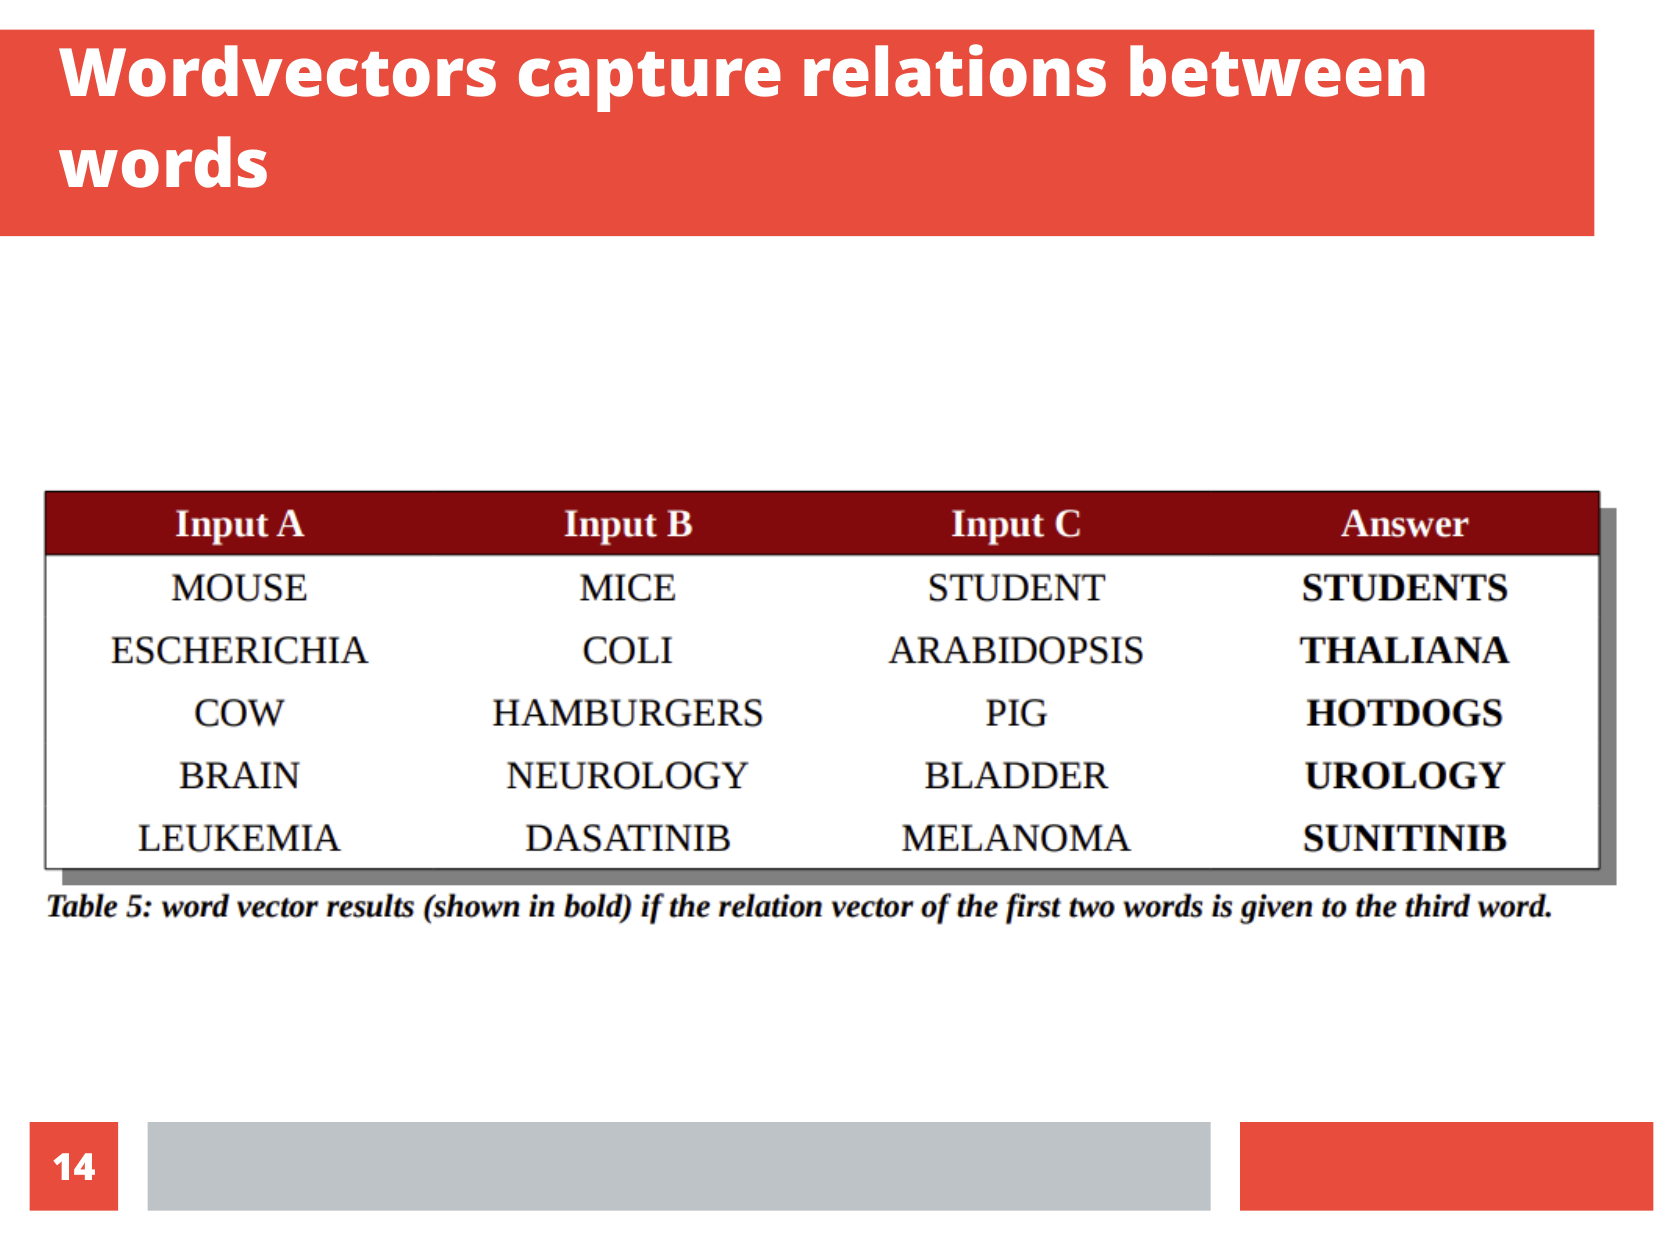

# Wordvectors capture relations between words
14